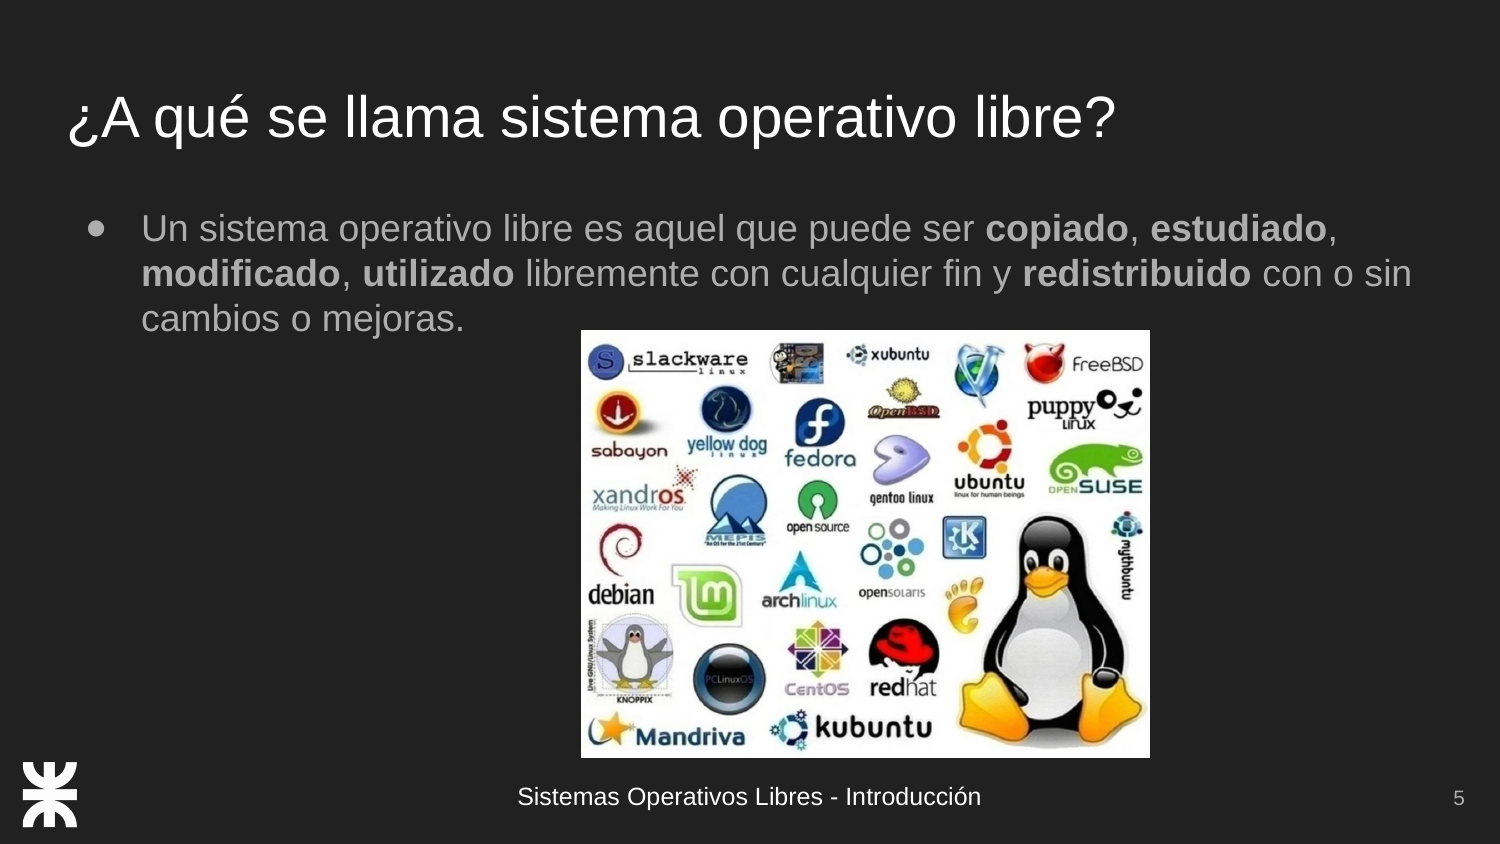

# ¿A qué se llama sistema operativo libre?
Un sistema operativo libre es aquel que puede ser copiado, estudiado, modificado, utilizado libremente con cualquier fin y redistribuido con o sin cambios o mejoras.
Sistemas Operativos Libres - Introducción